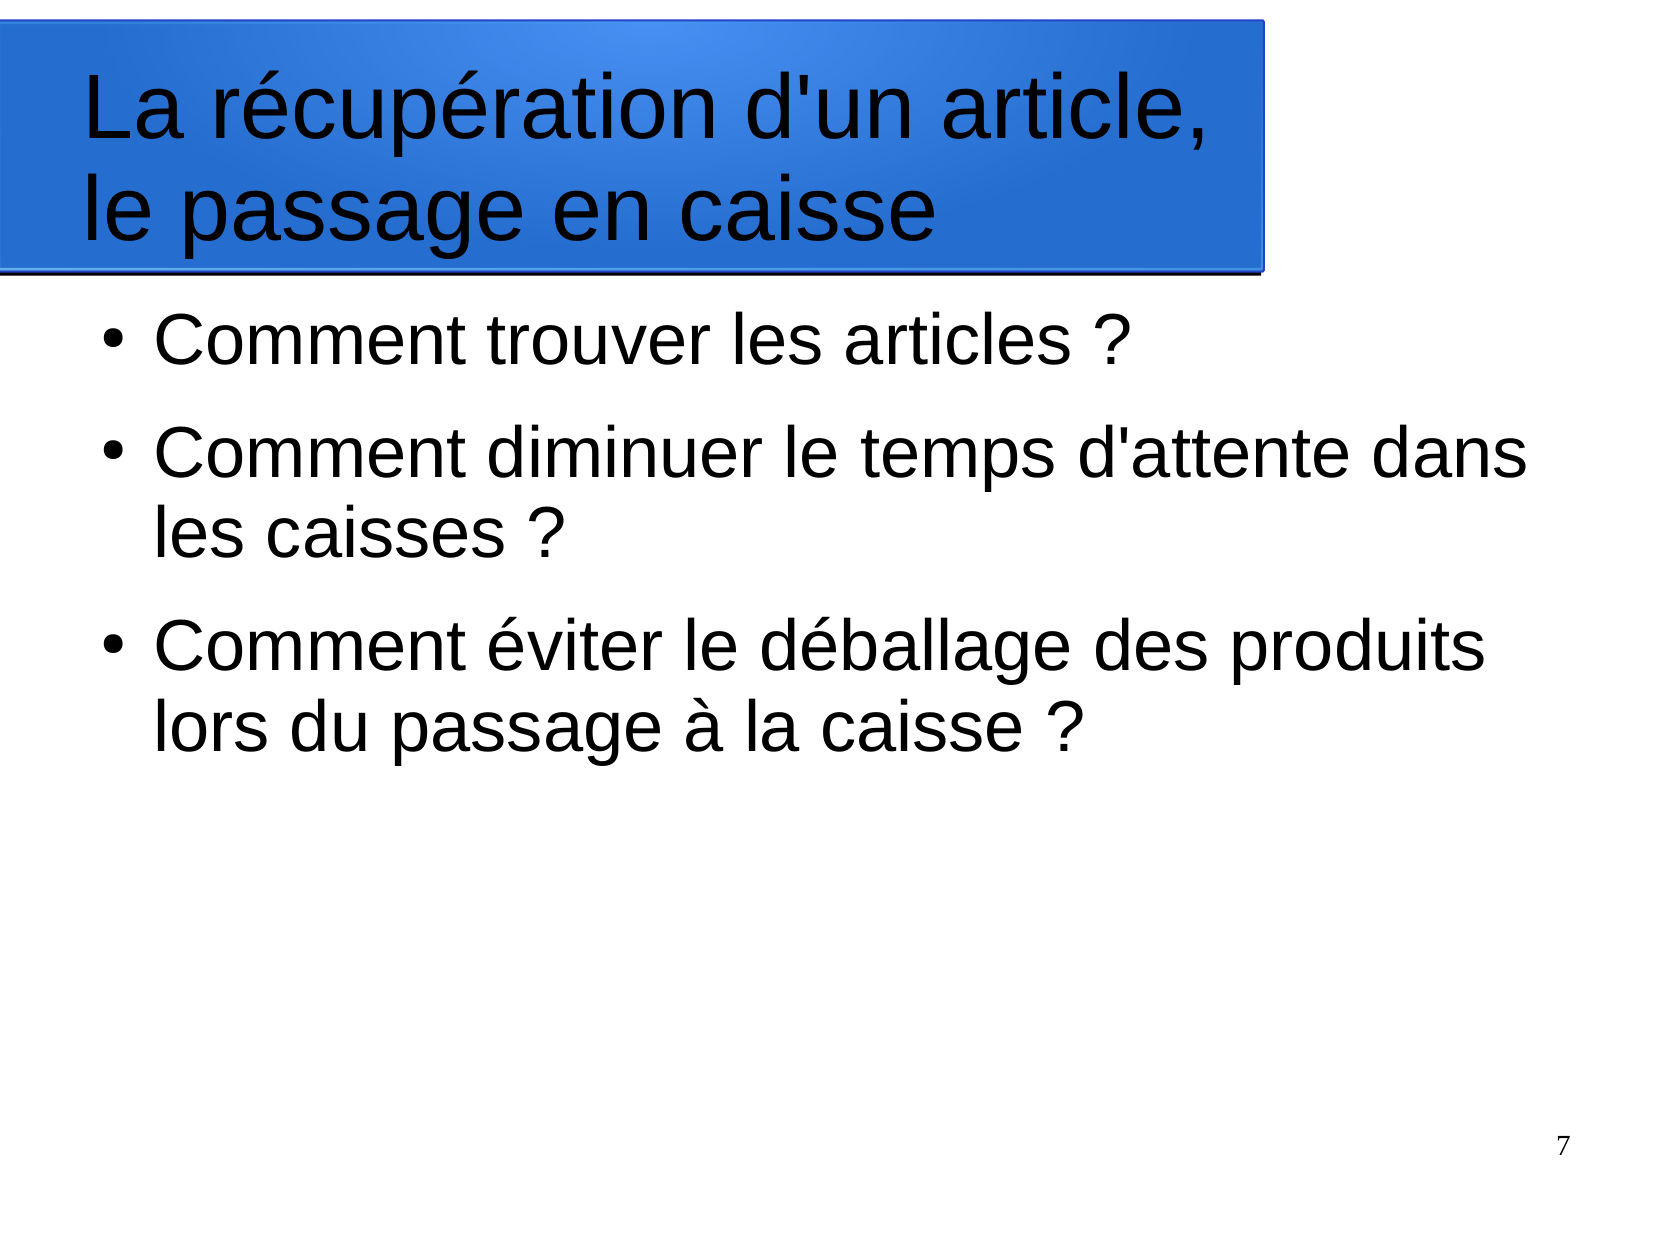

# La récupération d'un article, le passage en caisse
Comment trouver les articles ?
Comment diminuer le temps d'attente dans les caisses ?
Comment éviter le déballage des produits lors du passage à la caisse ?
7